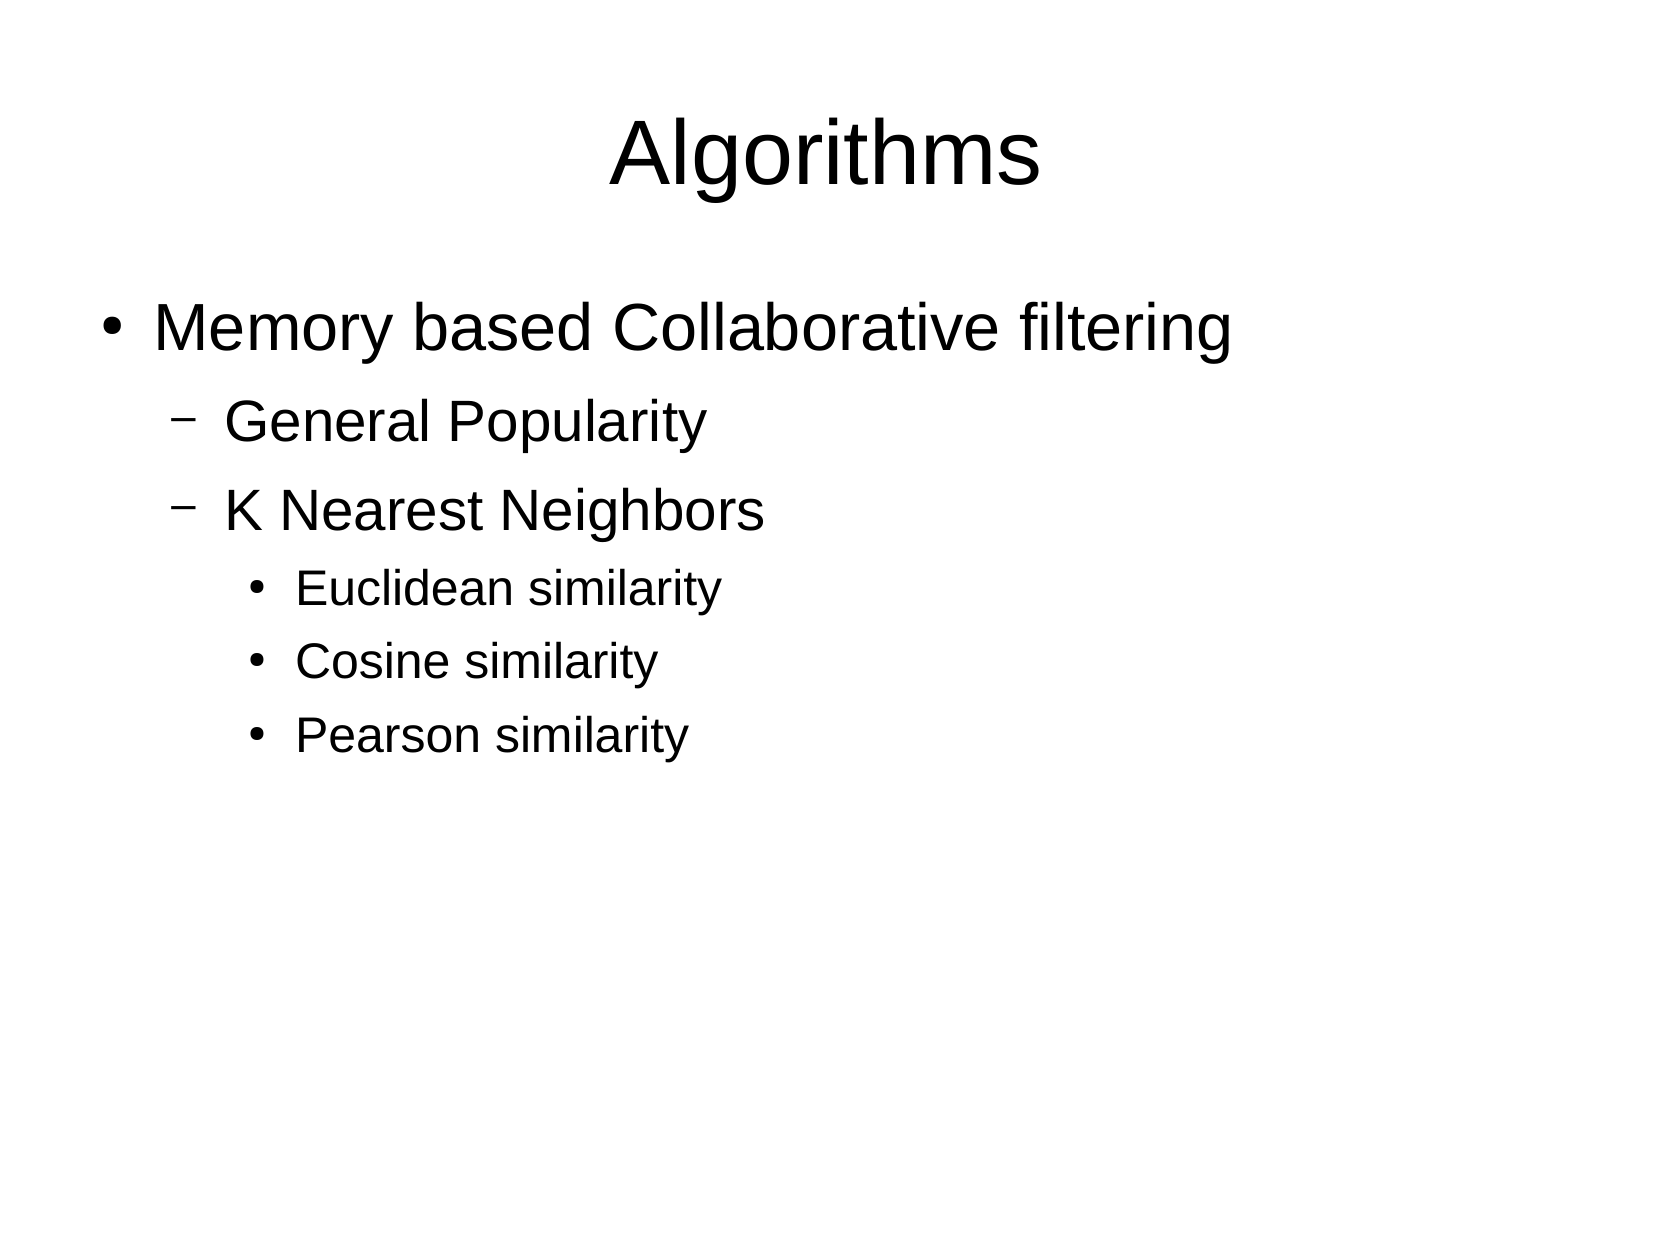

# Algorithms
Memory based Collaborative filtering
General Popularity
K Nearest Neighbors
Euclidean similarity
Cosine similarity
Pearson similarity